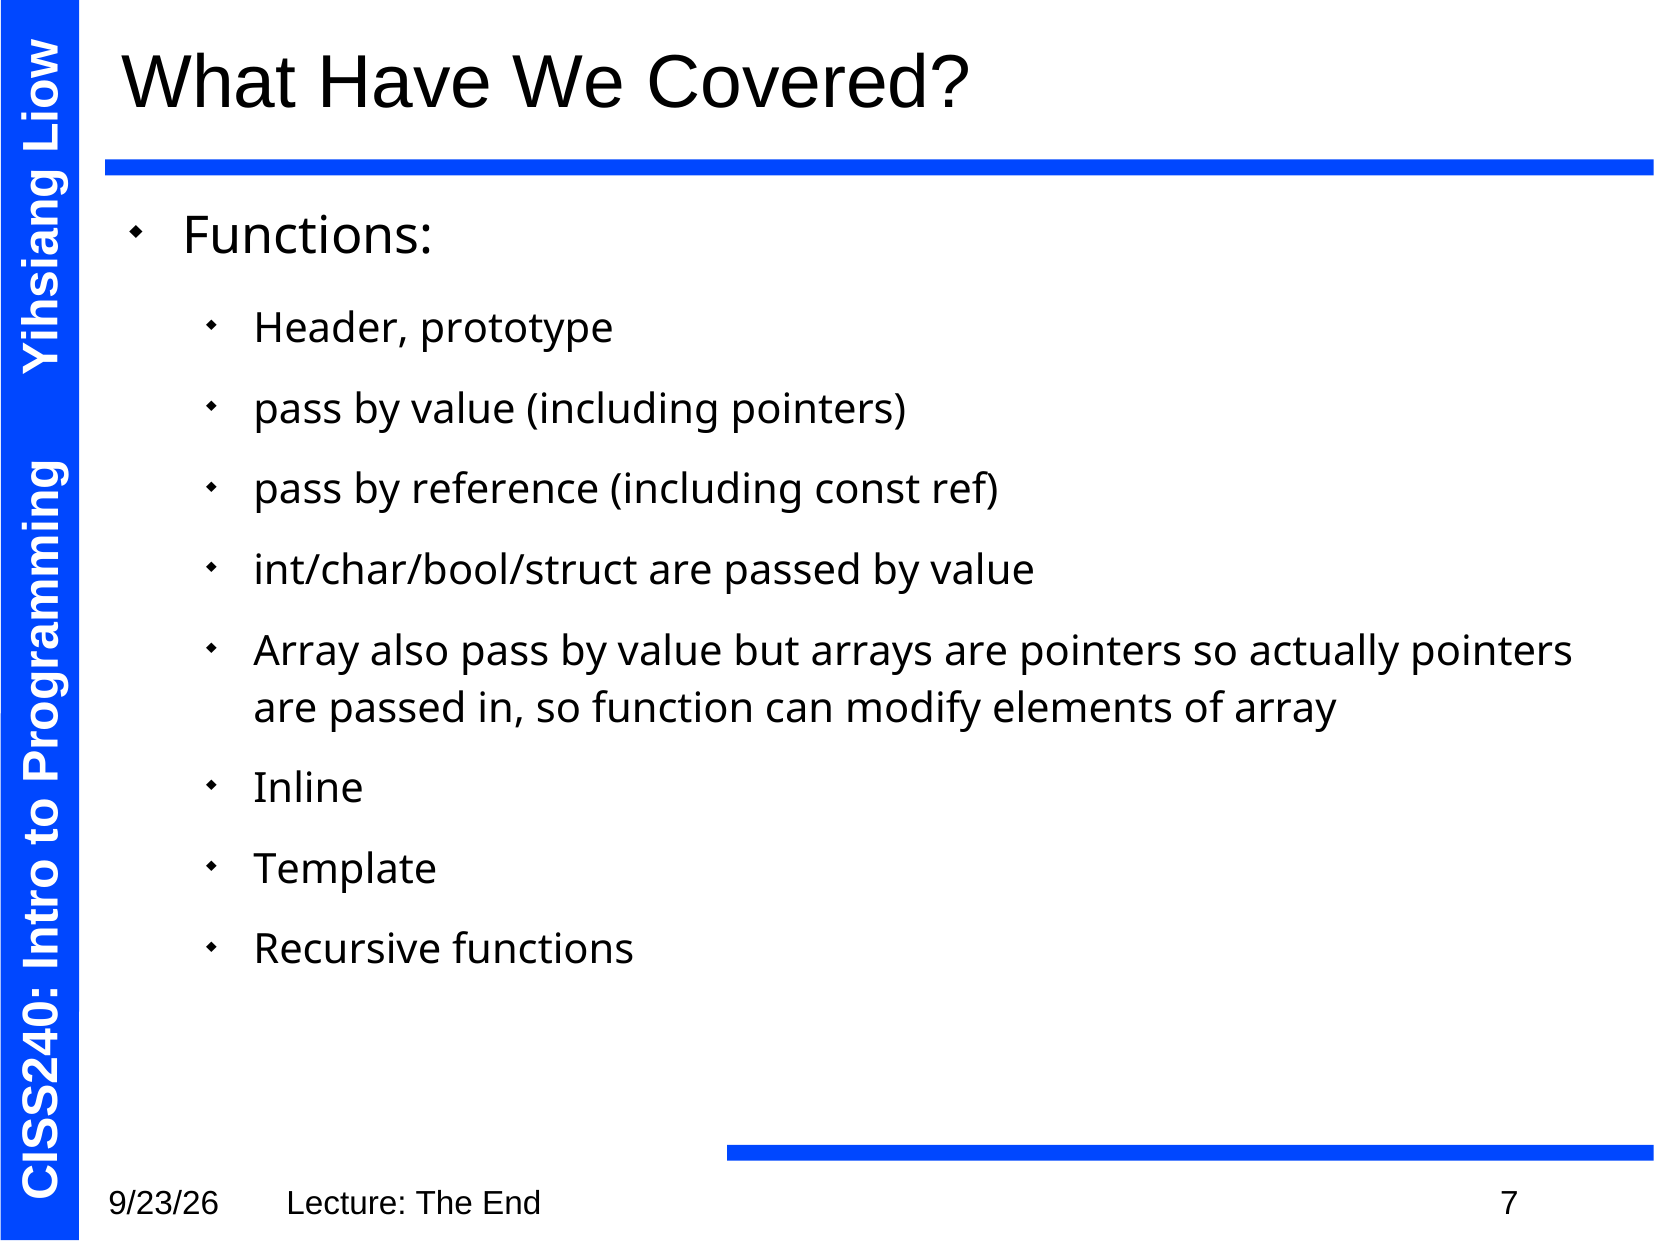

# What Have We Covered?
Functions:
Header, prototype
pass by value (including pointers)
pass by reference (including const ref)
int/char/bool/struct are passed by value
Array also pass by value but arrays are pointers so actually pointers are passed in, so function can modify elements of array
Inline
Template
Recursive functions